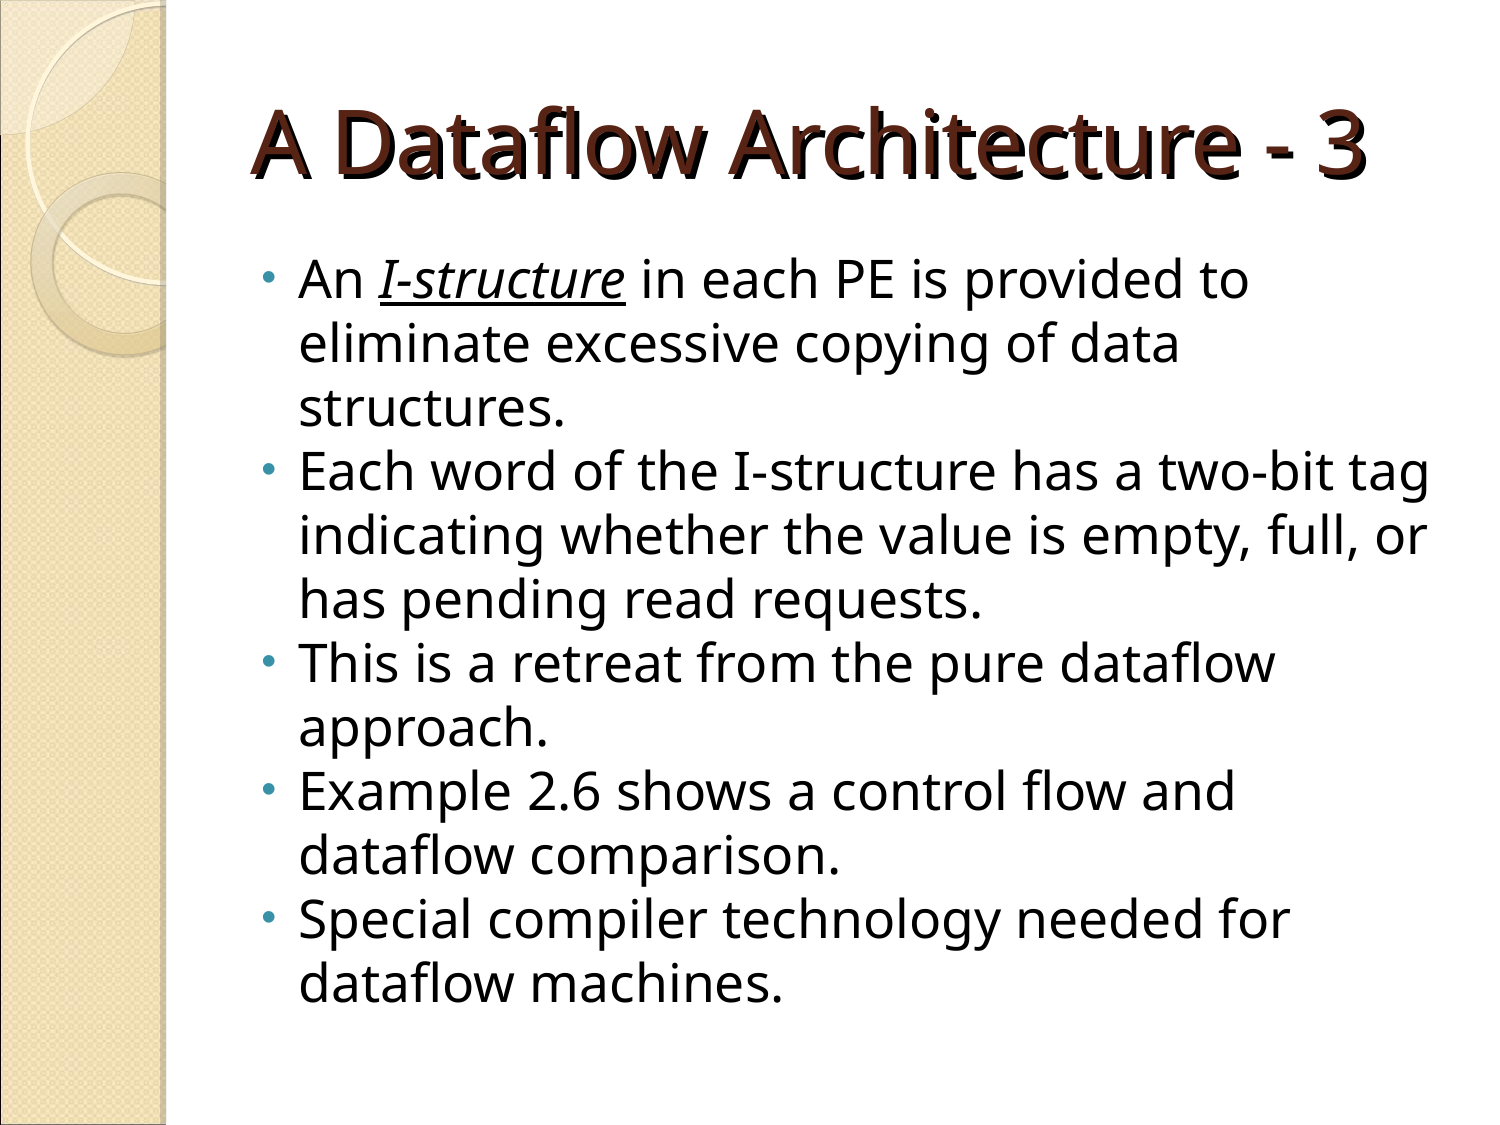

# A Dataflow Architecture - 3
An I-structure in each PE is provided to eliminate excessive copying of data structures.
Each word of the I-structure has a two-bit tag indicating whether the value is empty, full, or has pending read requests.
This is a retreat from the pure dataflow approach.
Example 2.6 shows a control flow and dataflow comparison.
Special compiler technology needed for dataflow machines.